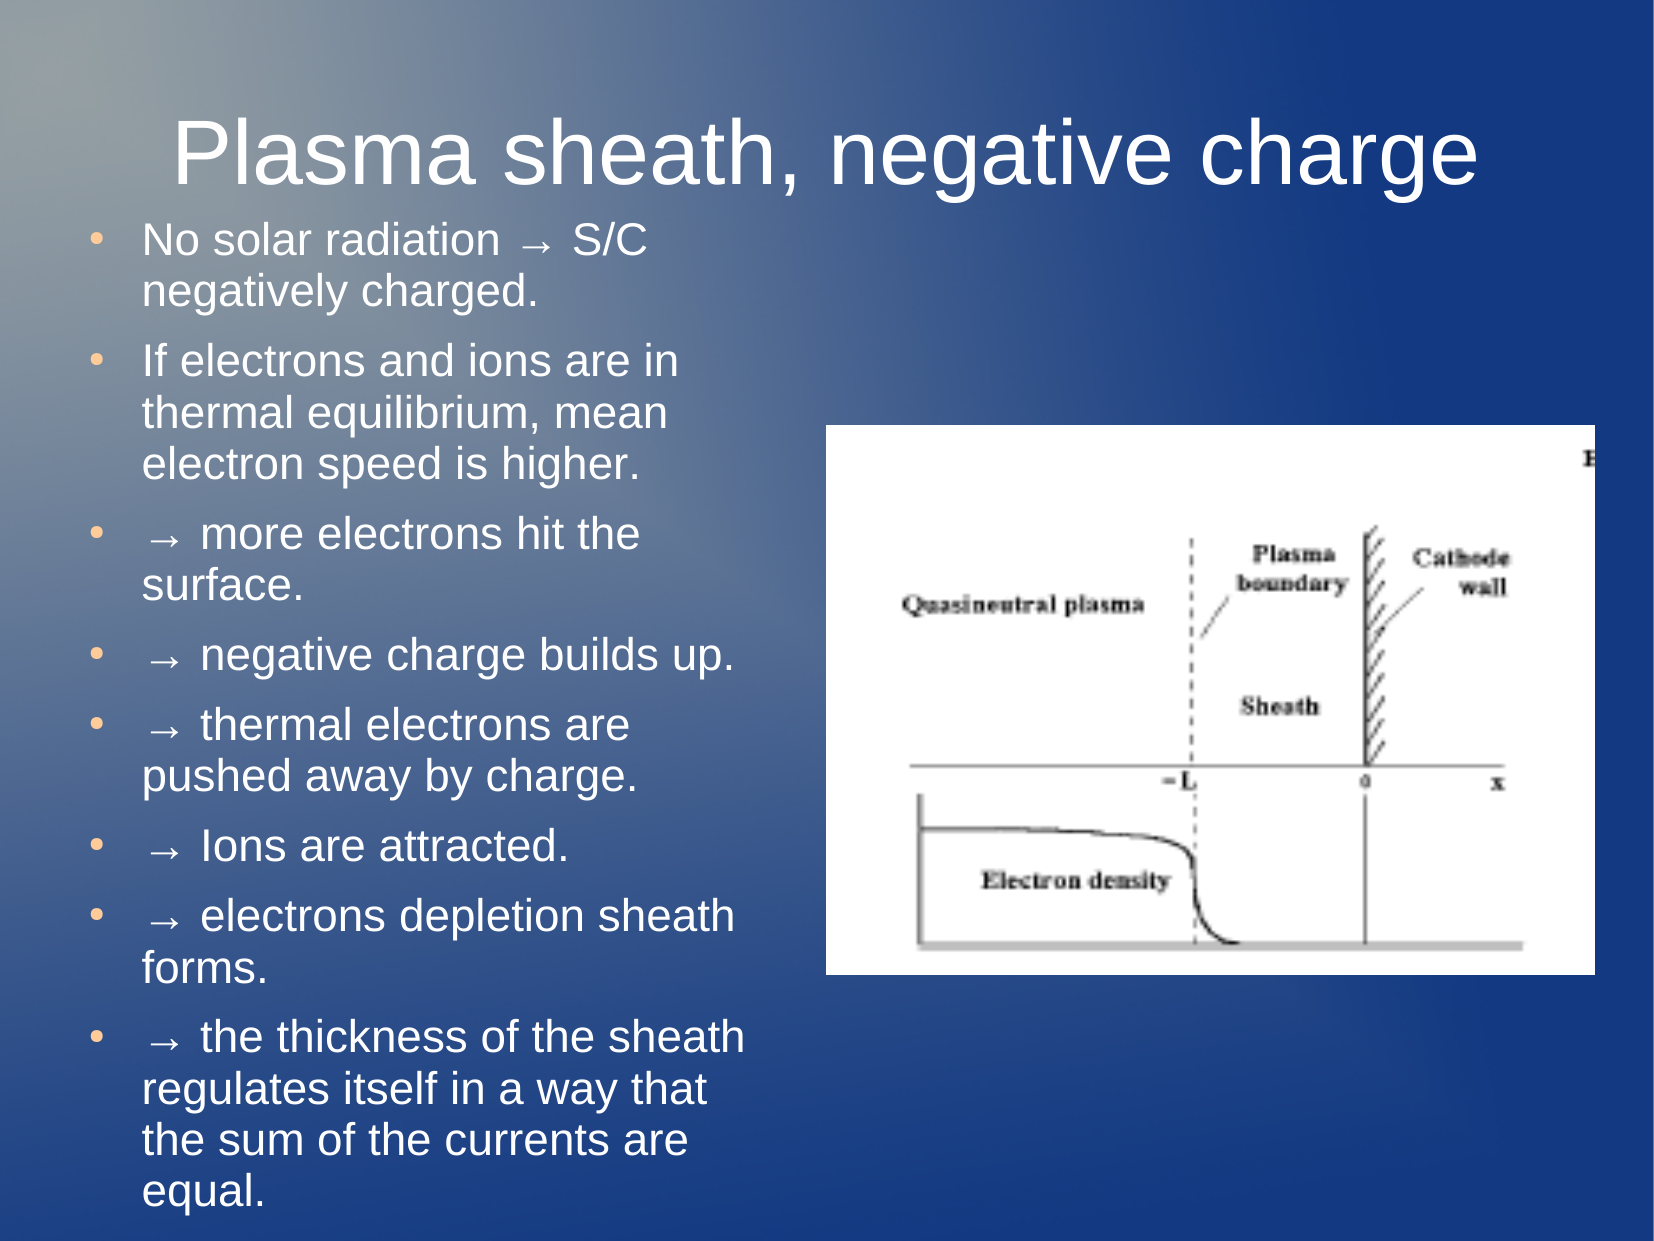

# Plasma sheath, negative charge
No solar radiation → S/C negatively charged.
If electrons and ions are in thermal equilibrium, mean electron speed is higher.
→ more electrons hit the surface.
→ negative charge builds up.
→ thermal electrons are pushed away by charge.
→ Ions are attracted.
→ electrons depletion sheath forms.
→ the thickness of the sheath regulates itself in a way that the sum of the currents are equal.